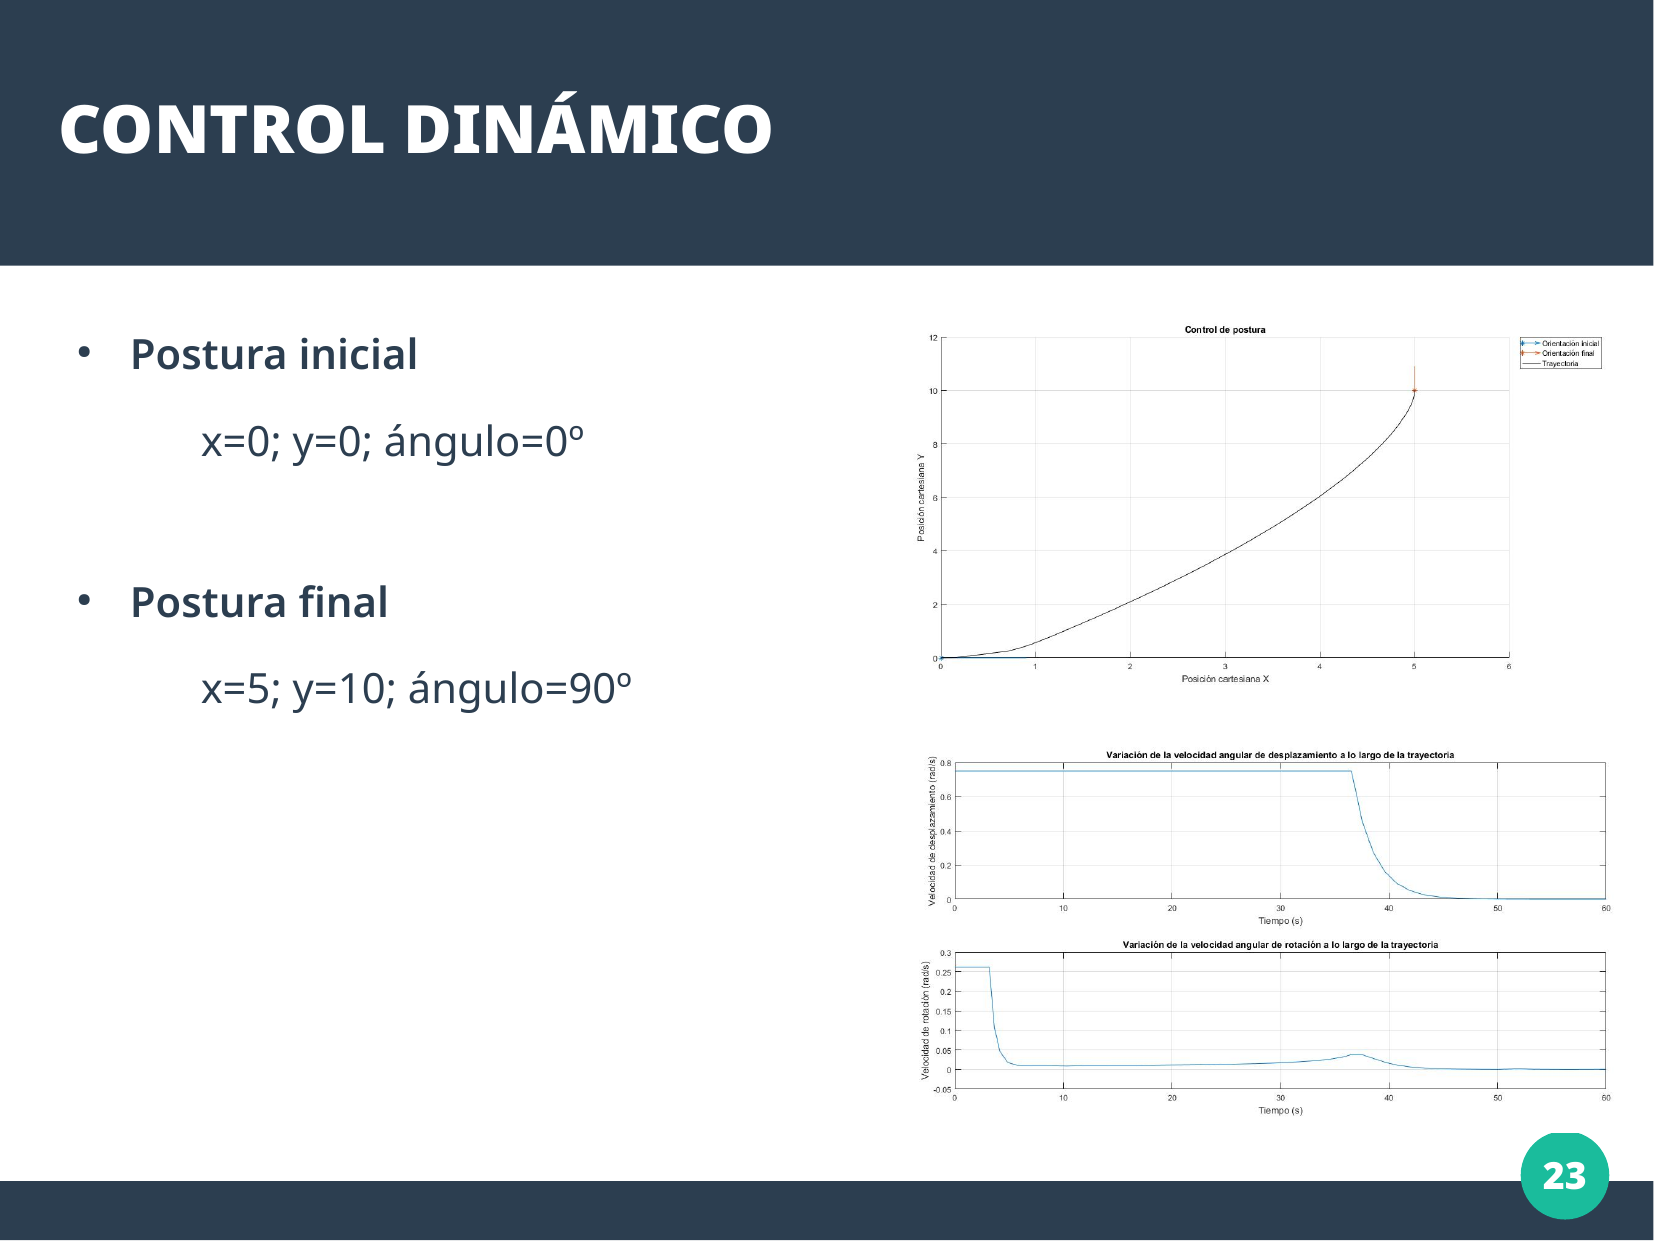

# CONTROL DINÁMICO
Postura inicial
x=0; y=0; ángulo=0º
Postura final
x=5; y=10; ángulo=90º
23